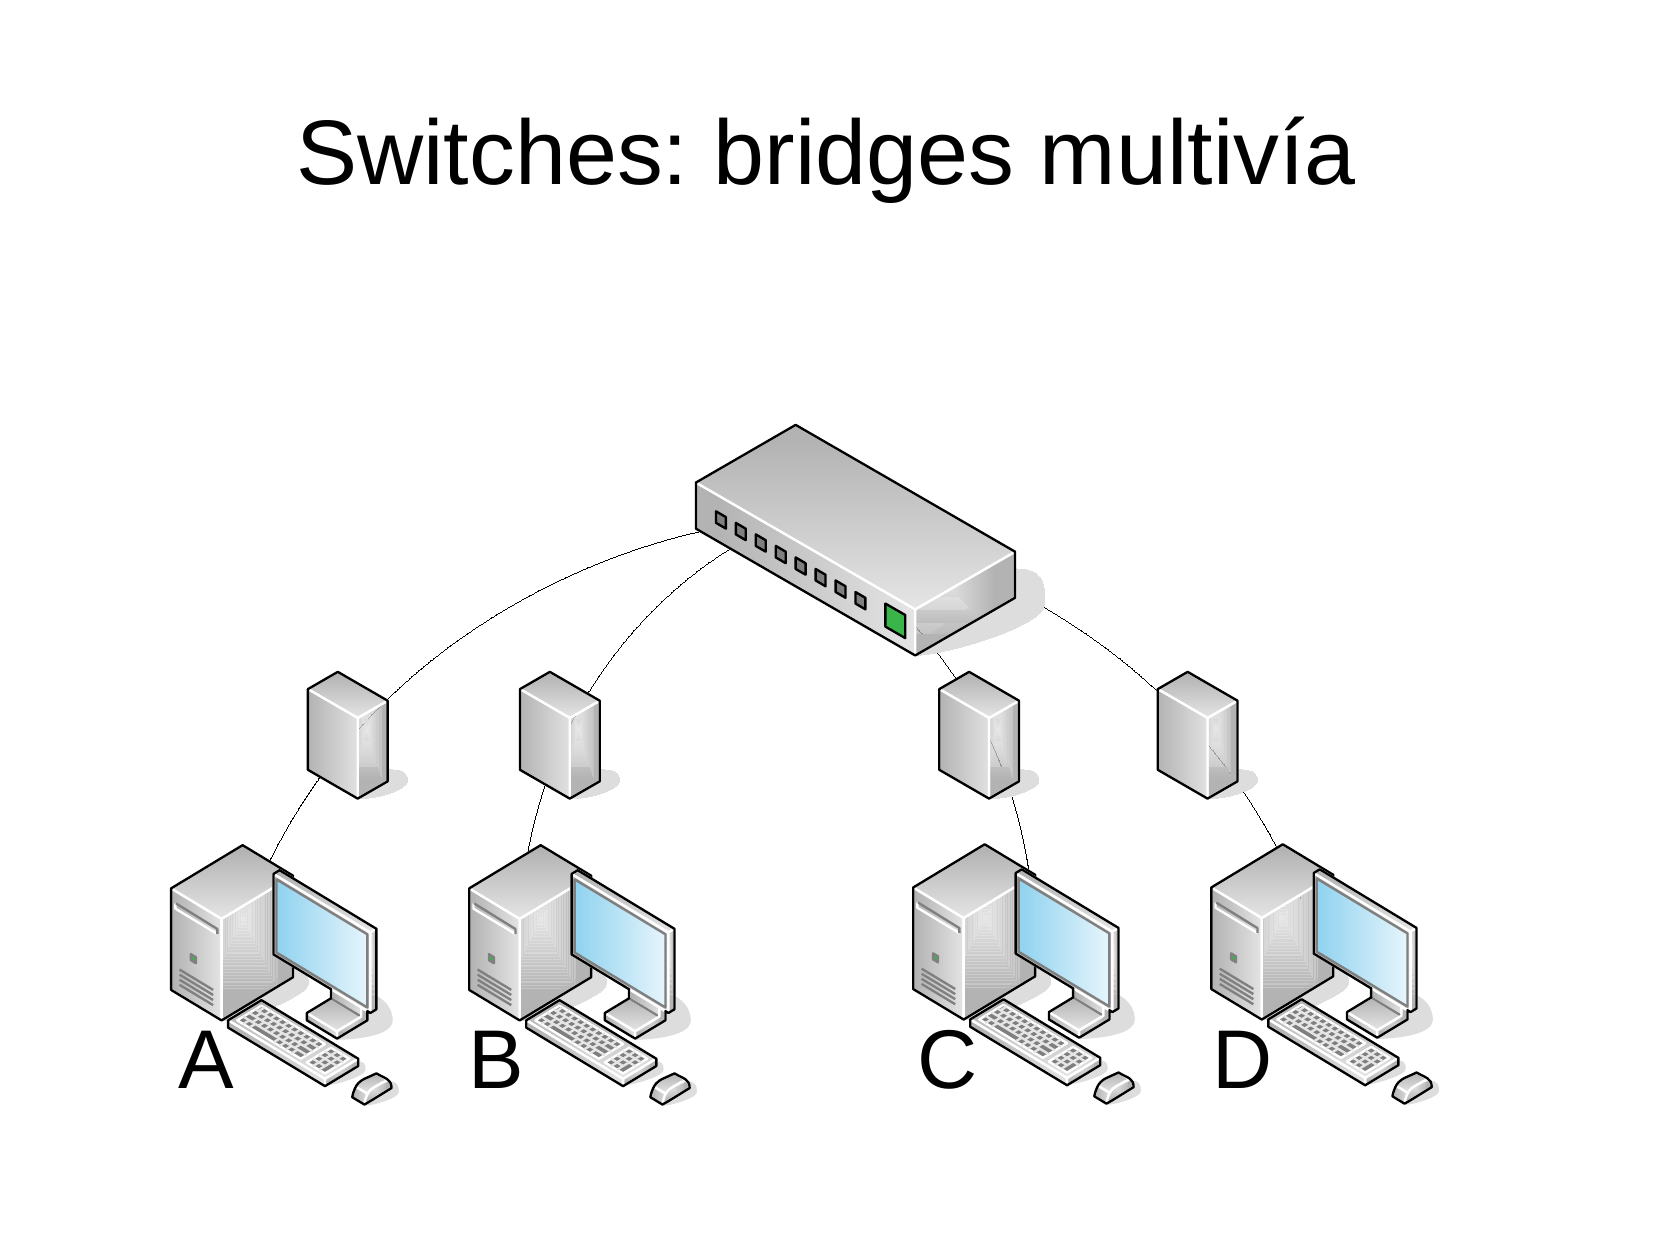

# Switches: bridges multivía
A
B
C
D